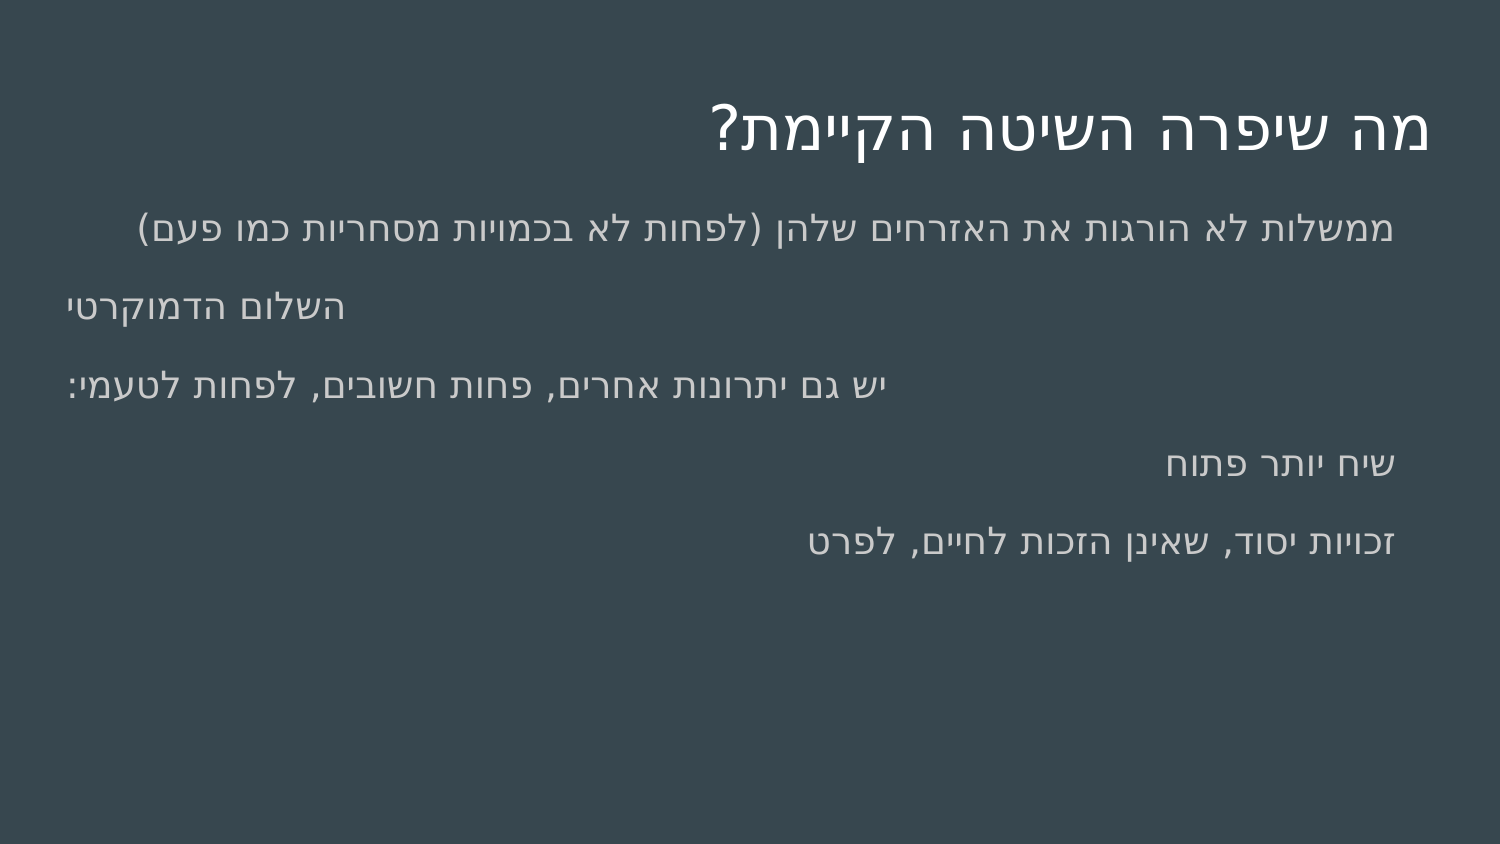

# מה שיפרה השיטה הקיימת?
ממשלות לא הורגות את האזרחים שלהן (לפחות לא בכמויות מסחריות כמו פעם)
השלום הדמוקרטי
יש גם יתרונות אחרים, פחות חשובים, לפחות לטעמי:
שיח יותר פתוח
זכויות יסוד, שאינן הזכות לחיים, לפרט